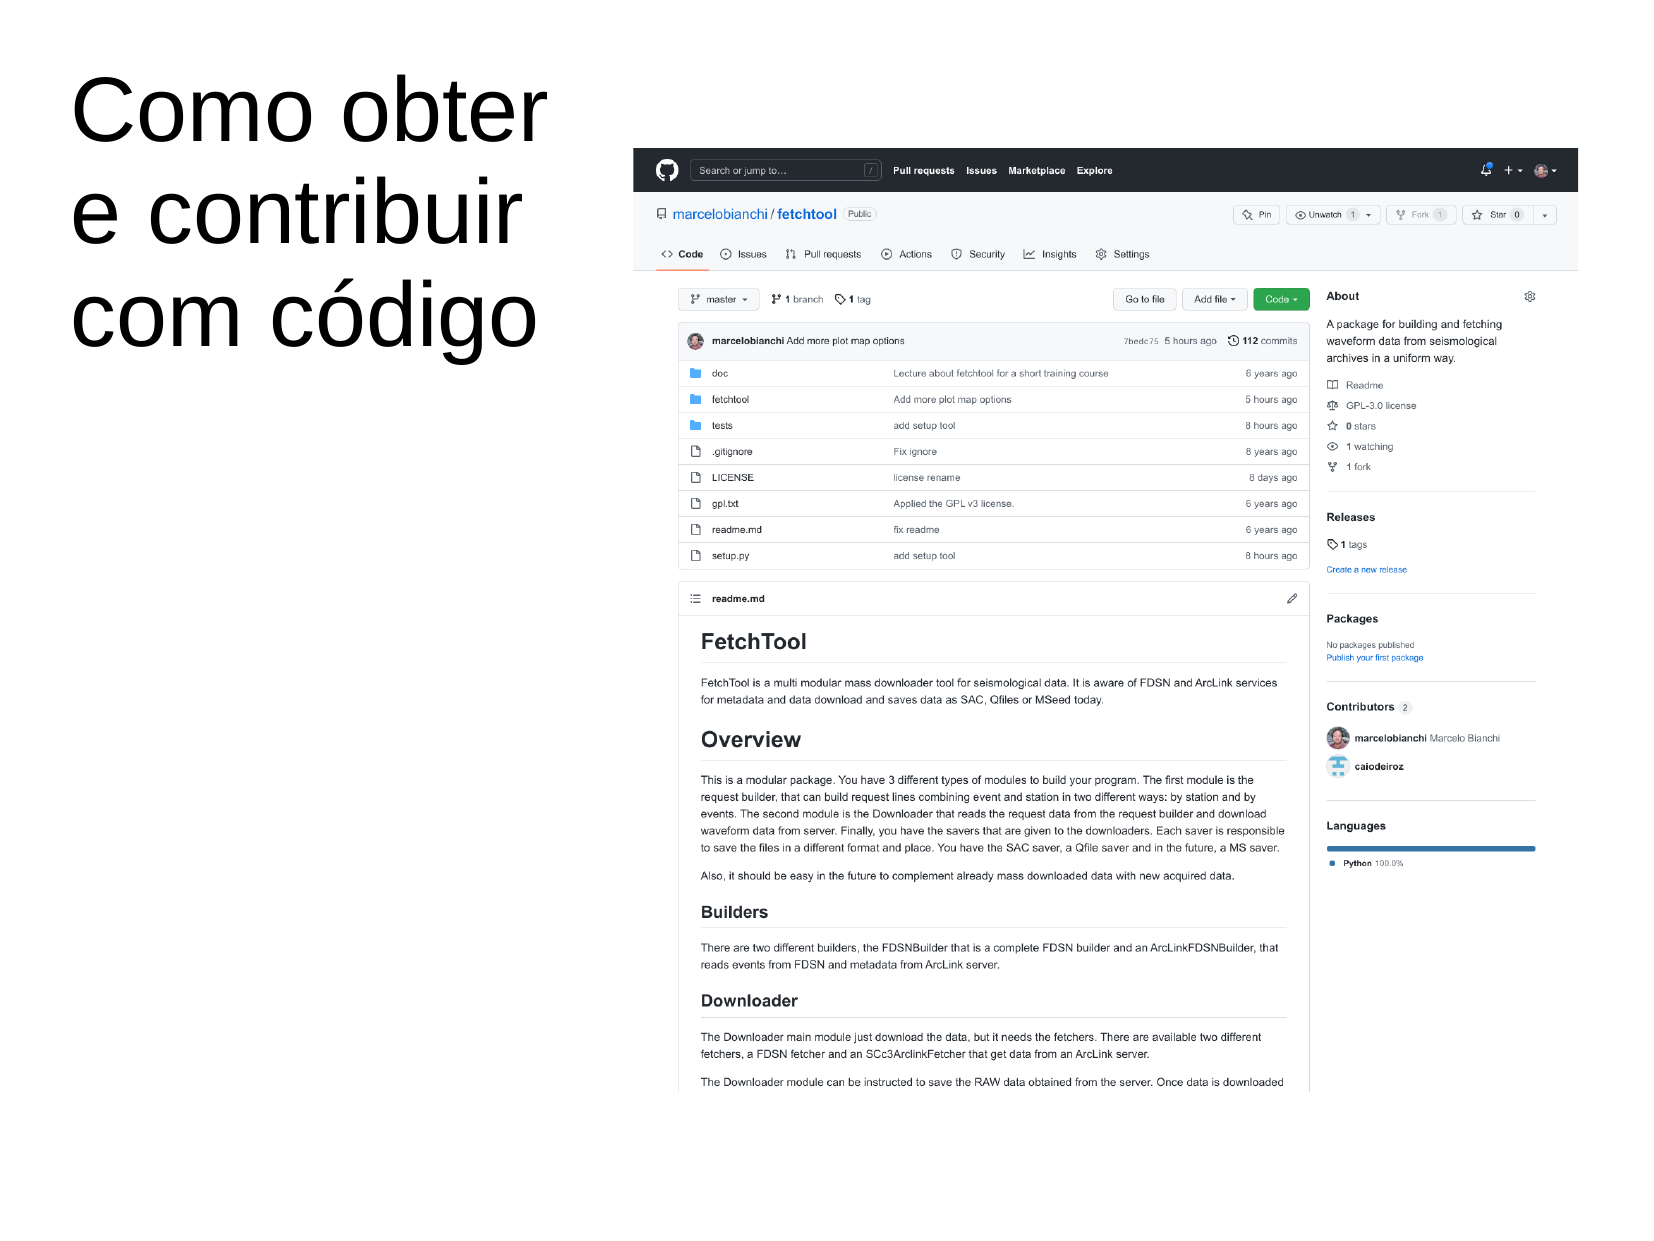

# Como obter e contribuir com código